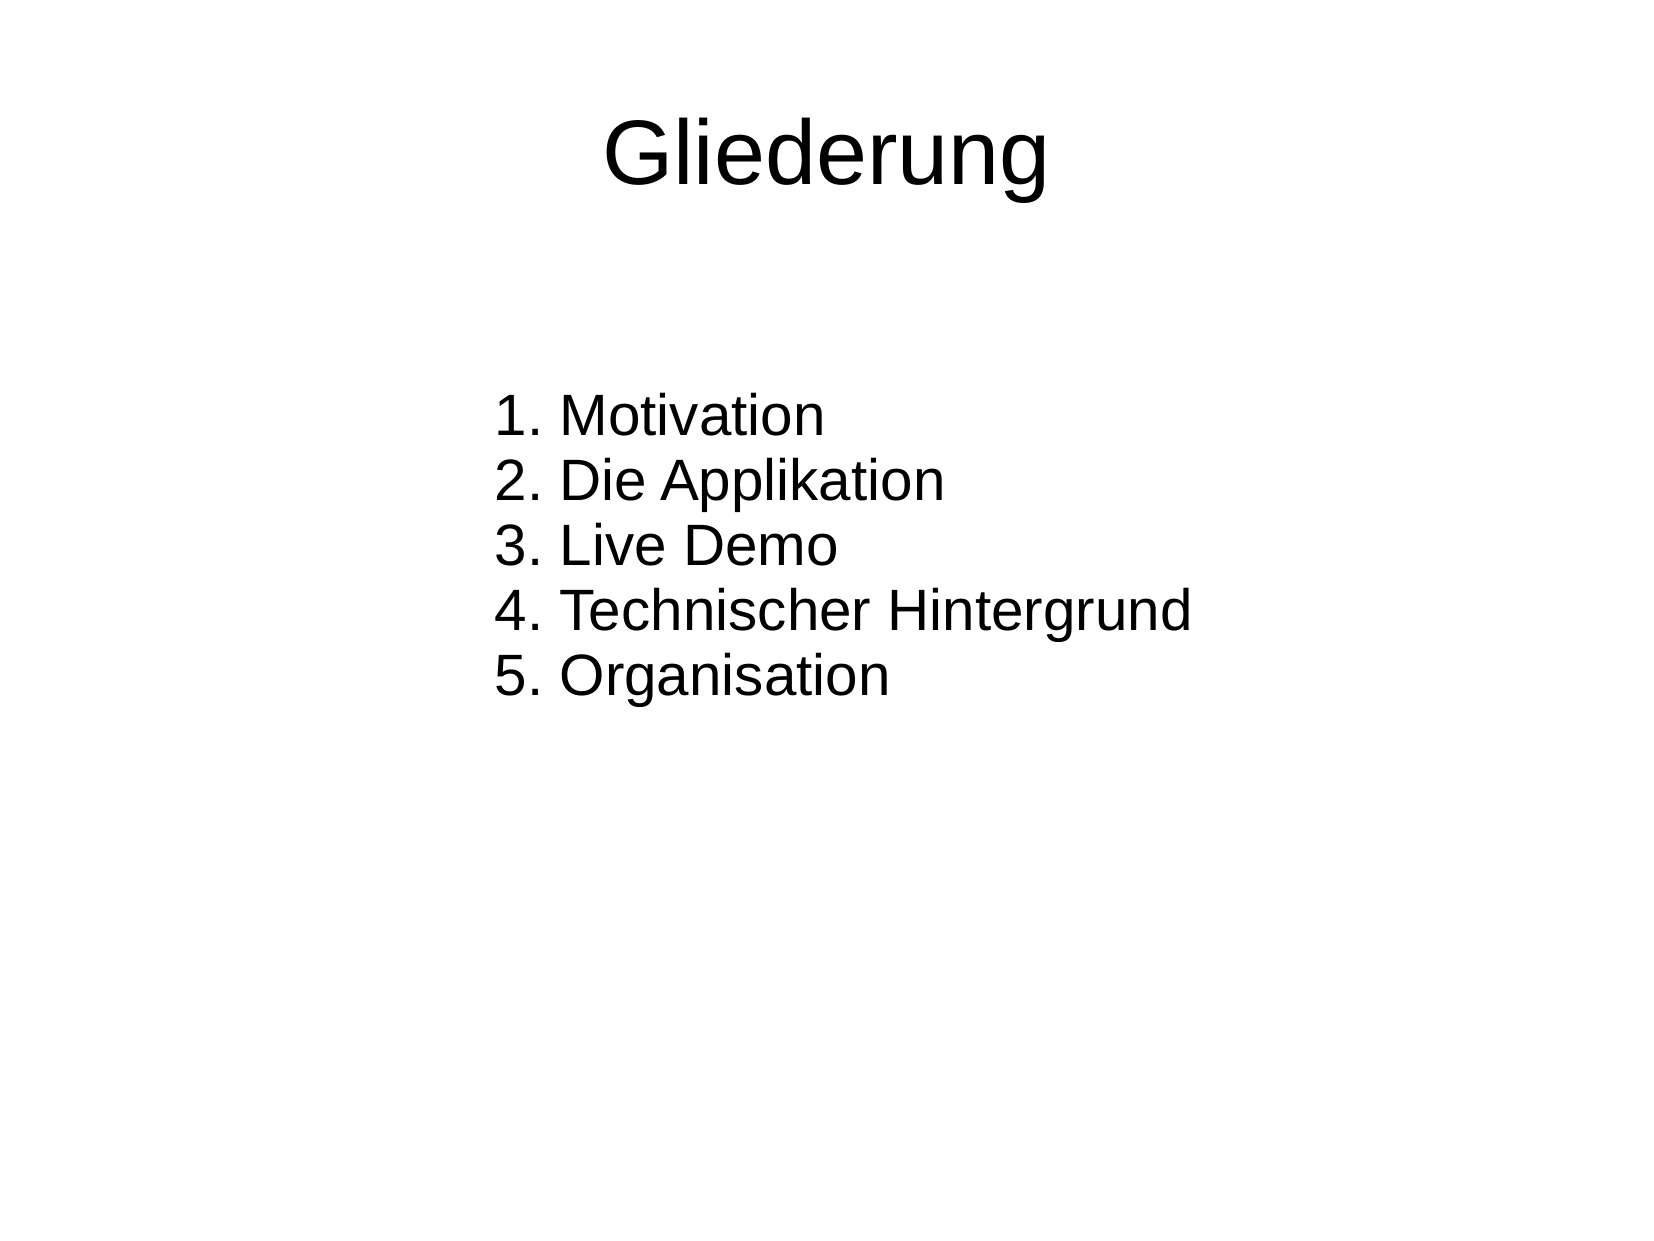

# Gliederung
 Motivation
 Die Applikation
 Live Demo
 Technischer Hintergrund
 Organisation